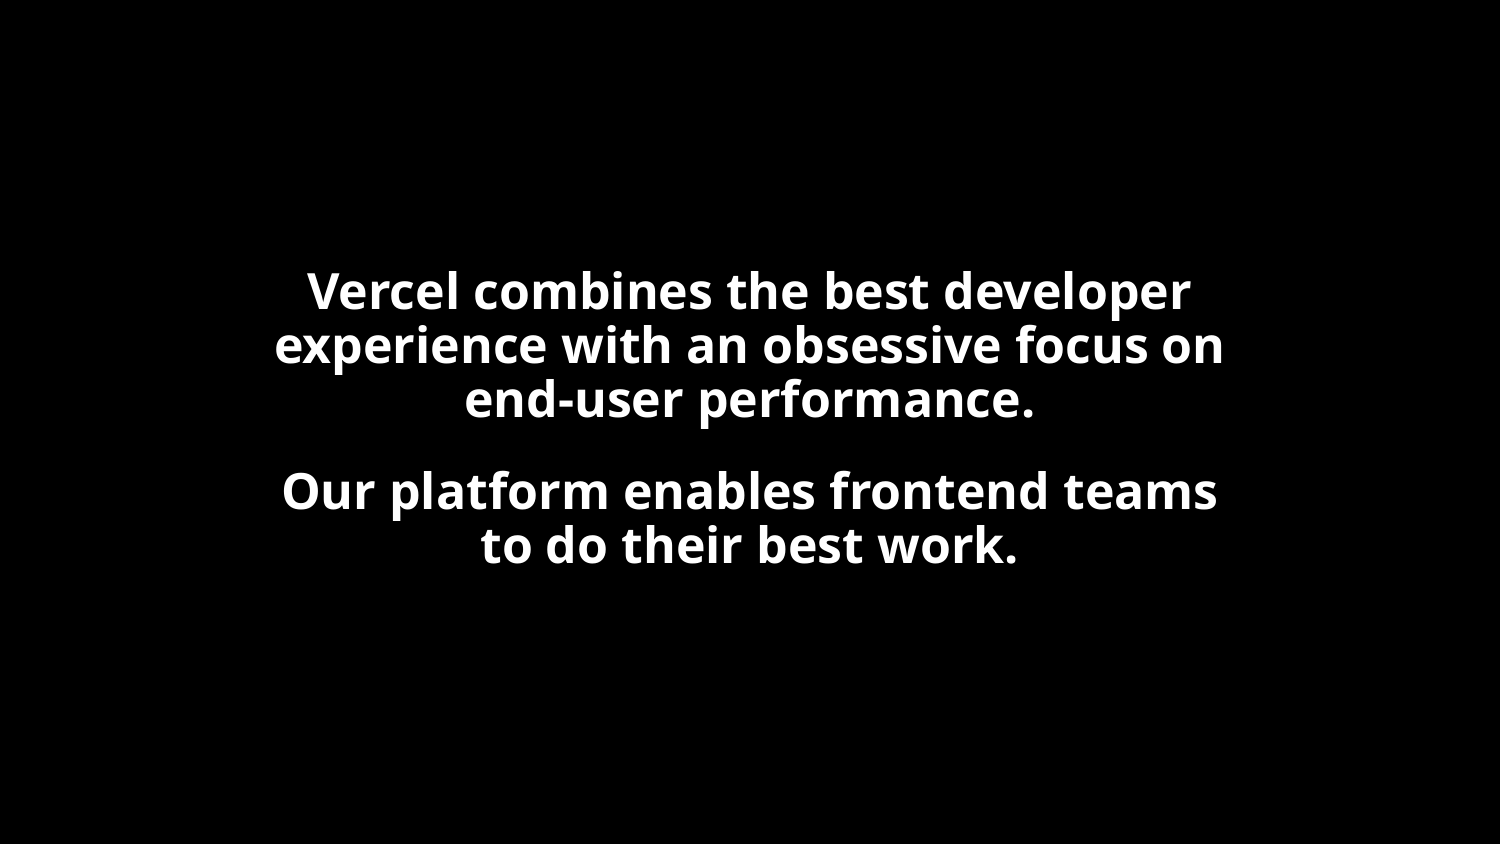

Vercel combines the best developer experience with an obsessive focus on end-user performance.
Our platform enables frontend teams to do their best work.